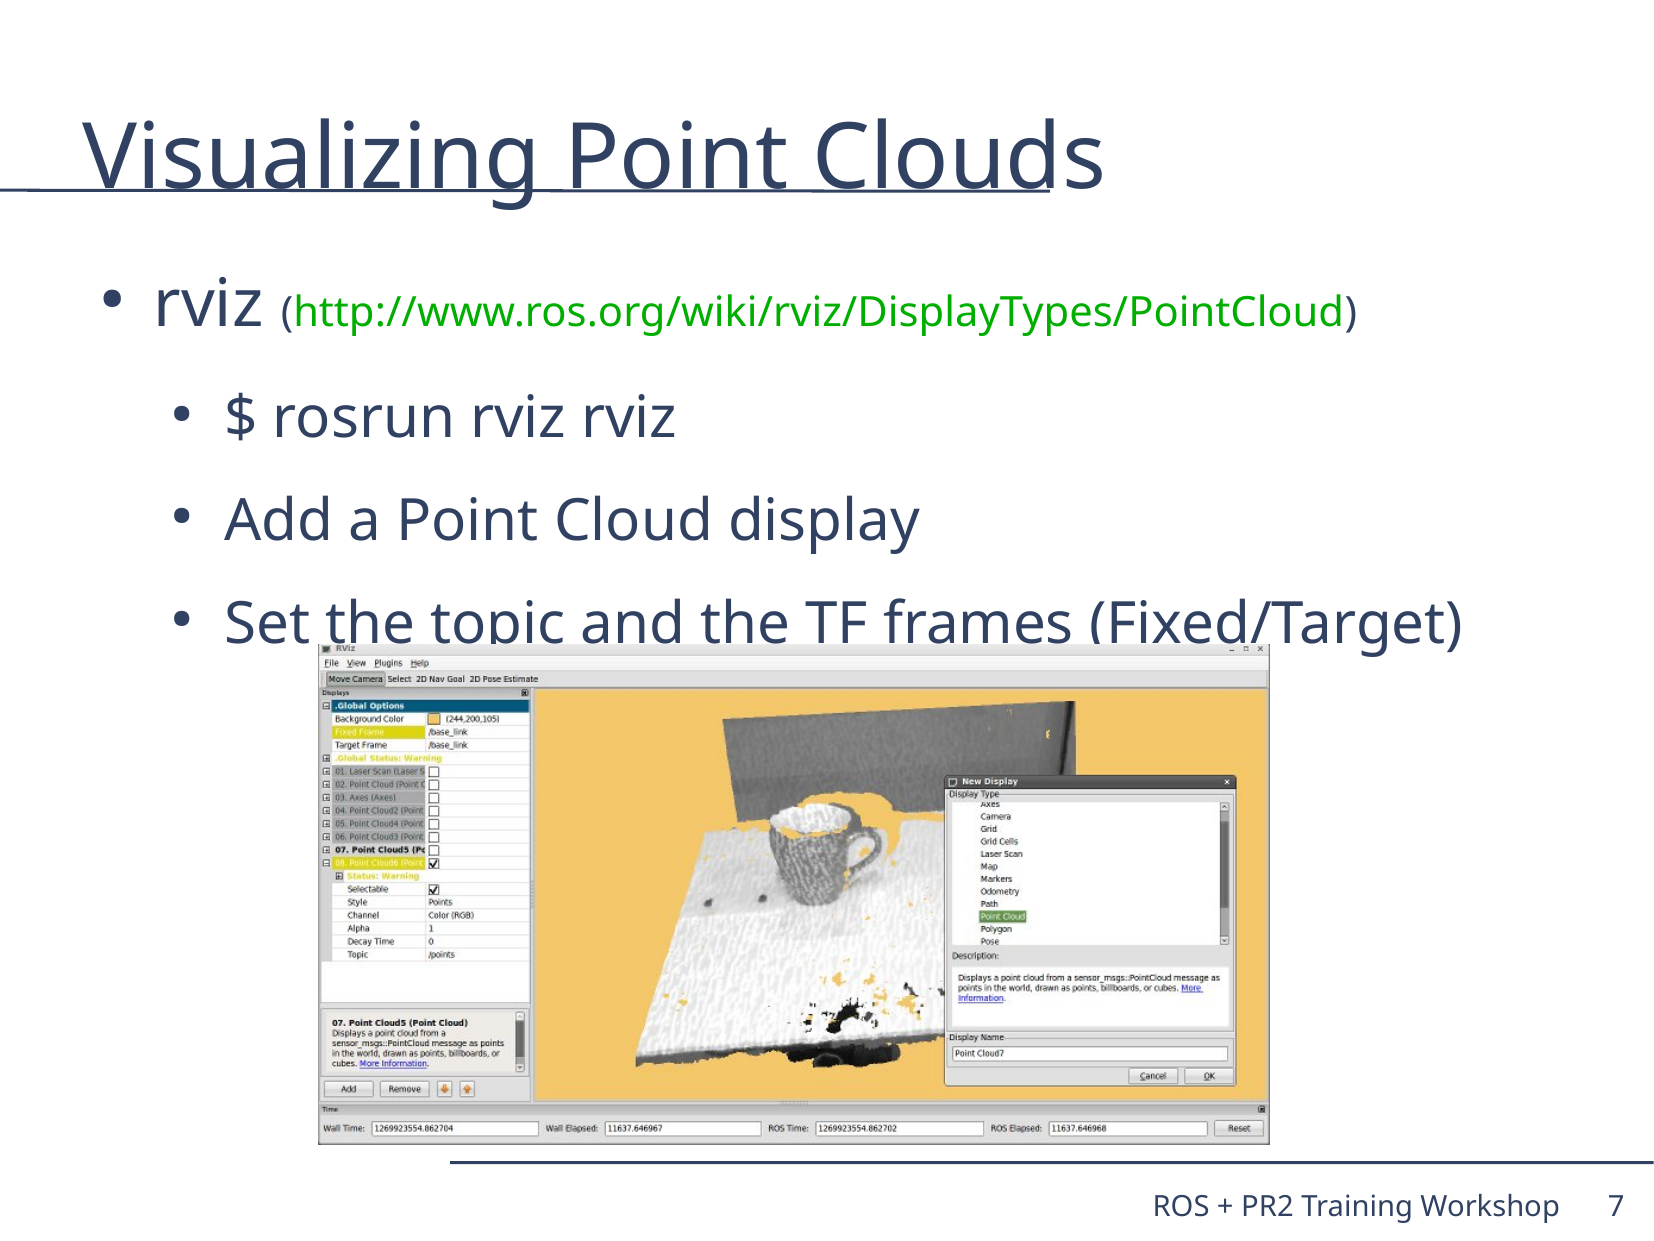

# Visualizing Point Clouds
rviz (http://www.ros.org/wiki/rviz/DisplayTypes/PointCloud)
$ rosrun rviz rviz
Add a Point Cloud display
Set the topic and the TF frames (Fixed/Target)